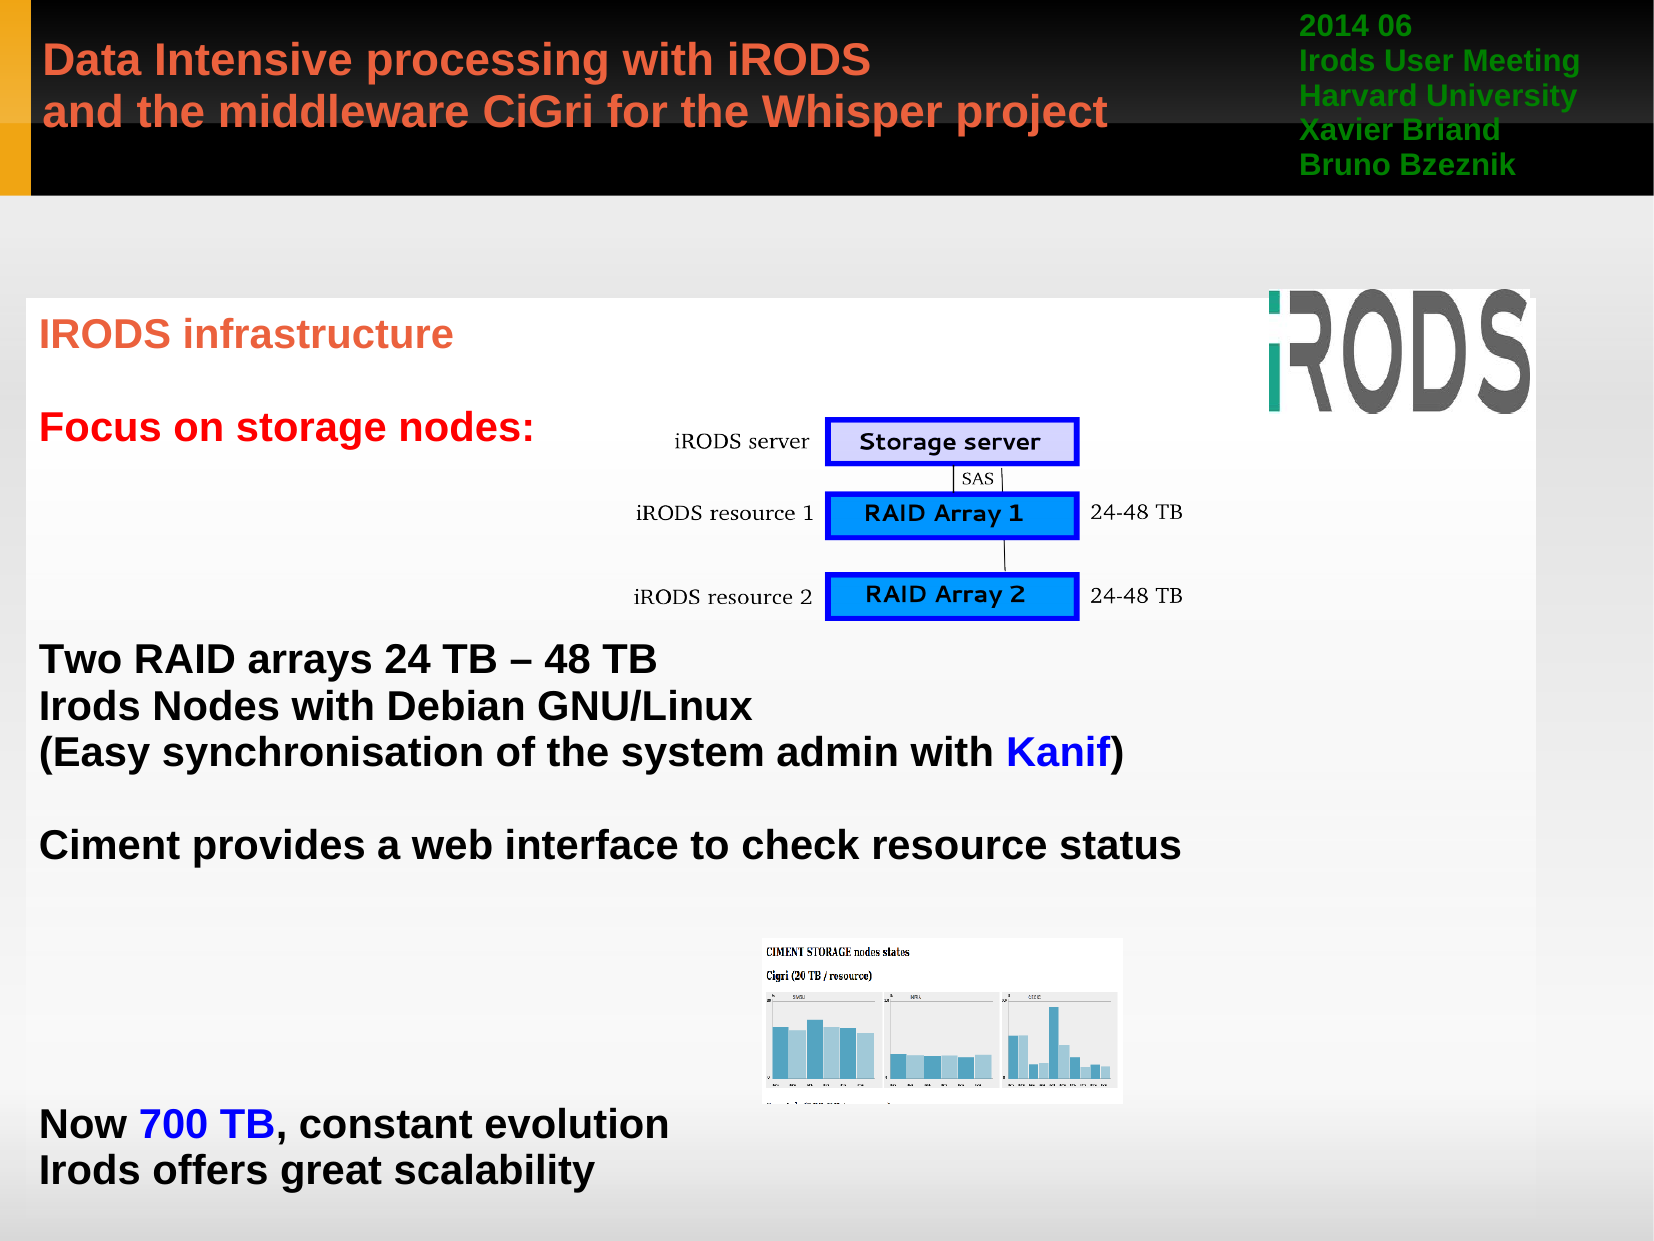

2014 06
Irods User Meeting
Harvard University
Xavier Briand
Bruno Bzeznik
 Data Intensive processing with iRODS
 and the middleware CiGri for the Whisper project
# IRODS infrastructure
Focus on storage nodes:
Two RAID arrays 24 TB – 48 TB
Irods Nodes with Debian GNU/Linux
(Easy synchronisation of the system admin with Kanif)
Ciment provides a web interface to check resource status
Now 700 TB, constant evolution
Irods offers great scalability